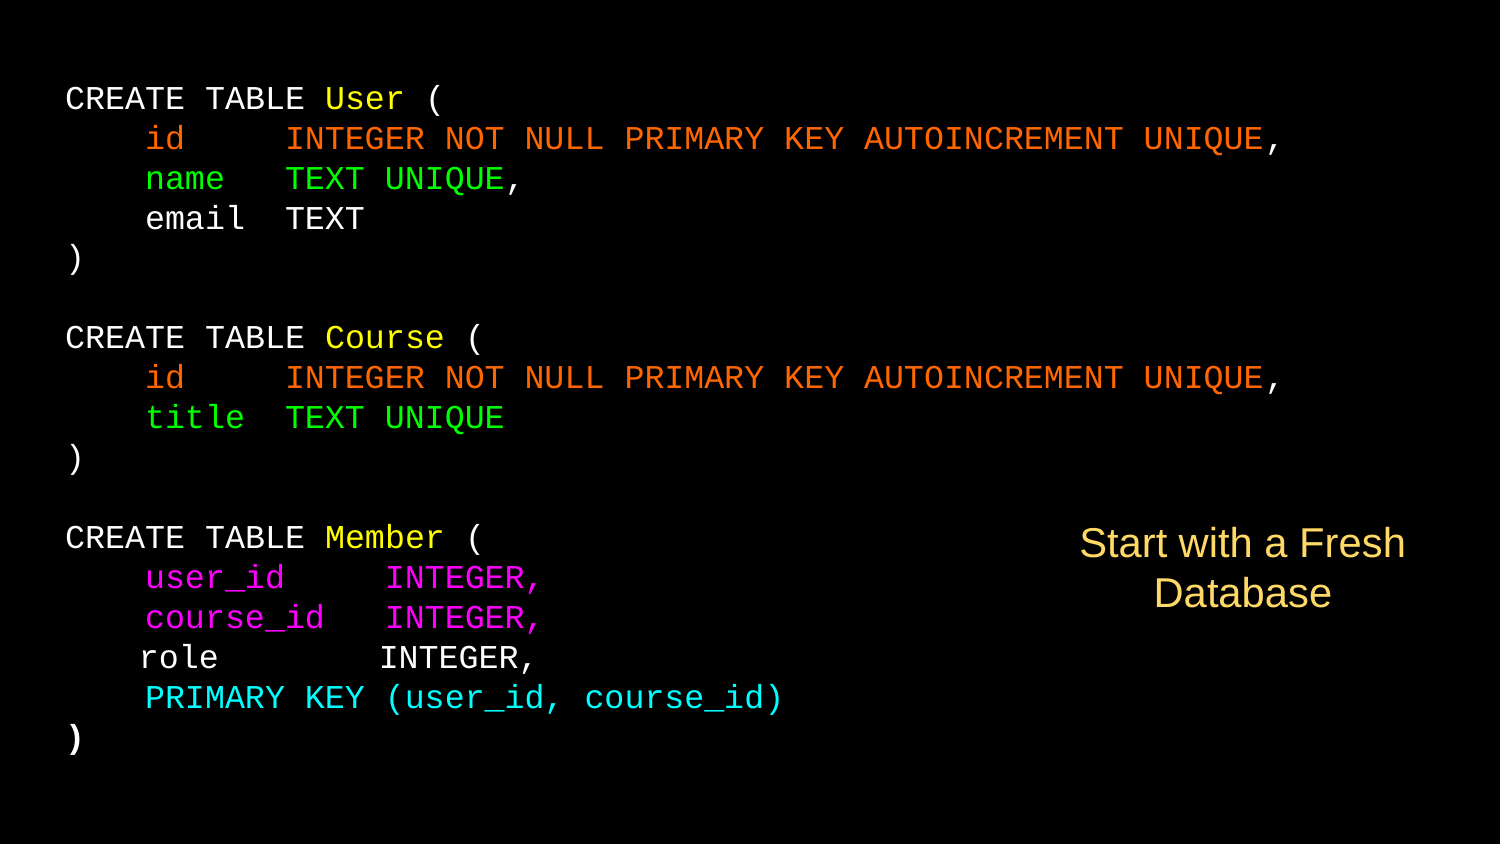

CREATE TABLE User (
 id INTEGER NOT NULL PRIMARY KEY AUTOINCREMENT UNIQUE,
 name TEXT UNIQUE,
 email TEXT
)
CREATE TABLE Course (
 id INTEGER NOT NULL PRIMARY KEY AUTOINCREMENT UNIQUE,
 title TEXT UNIQUE
)
CREATE TABLE Member (
 user_id INTEGER,
 course_id INTEGER,
	role INTEGER,
 PRIMARY KEY (user_id, course_id)
)
# Start with a Fresh Database